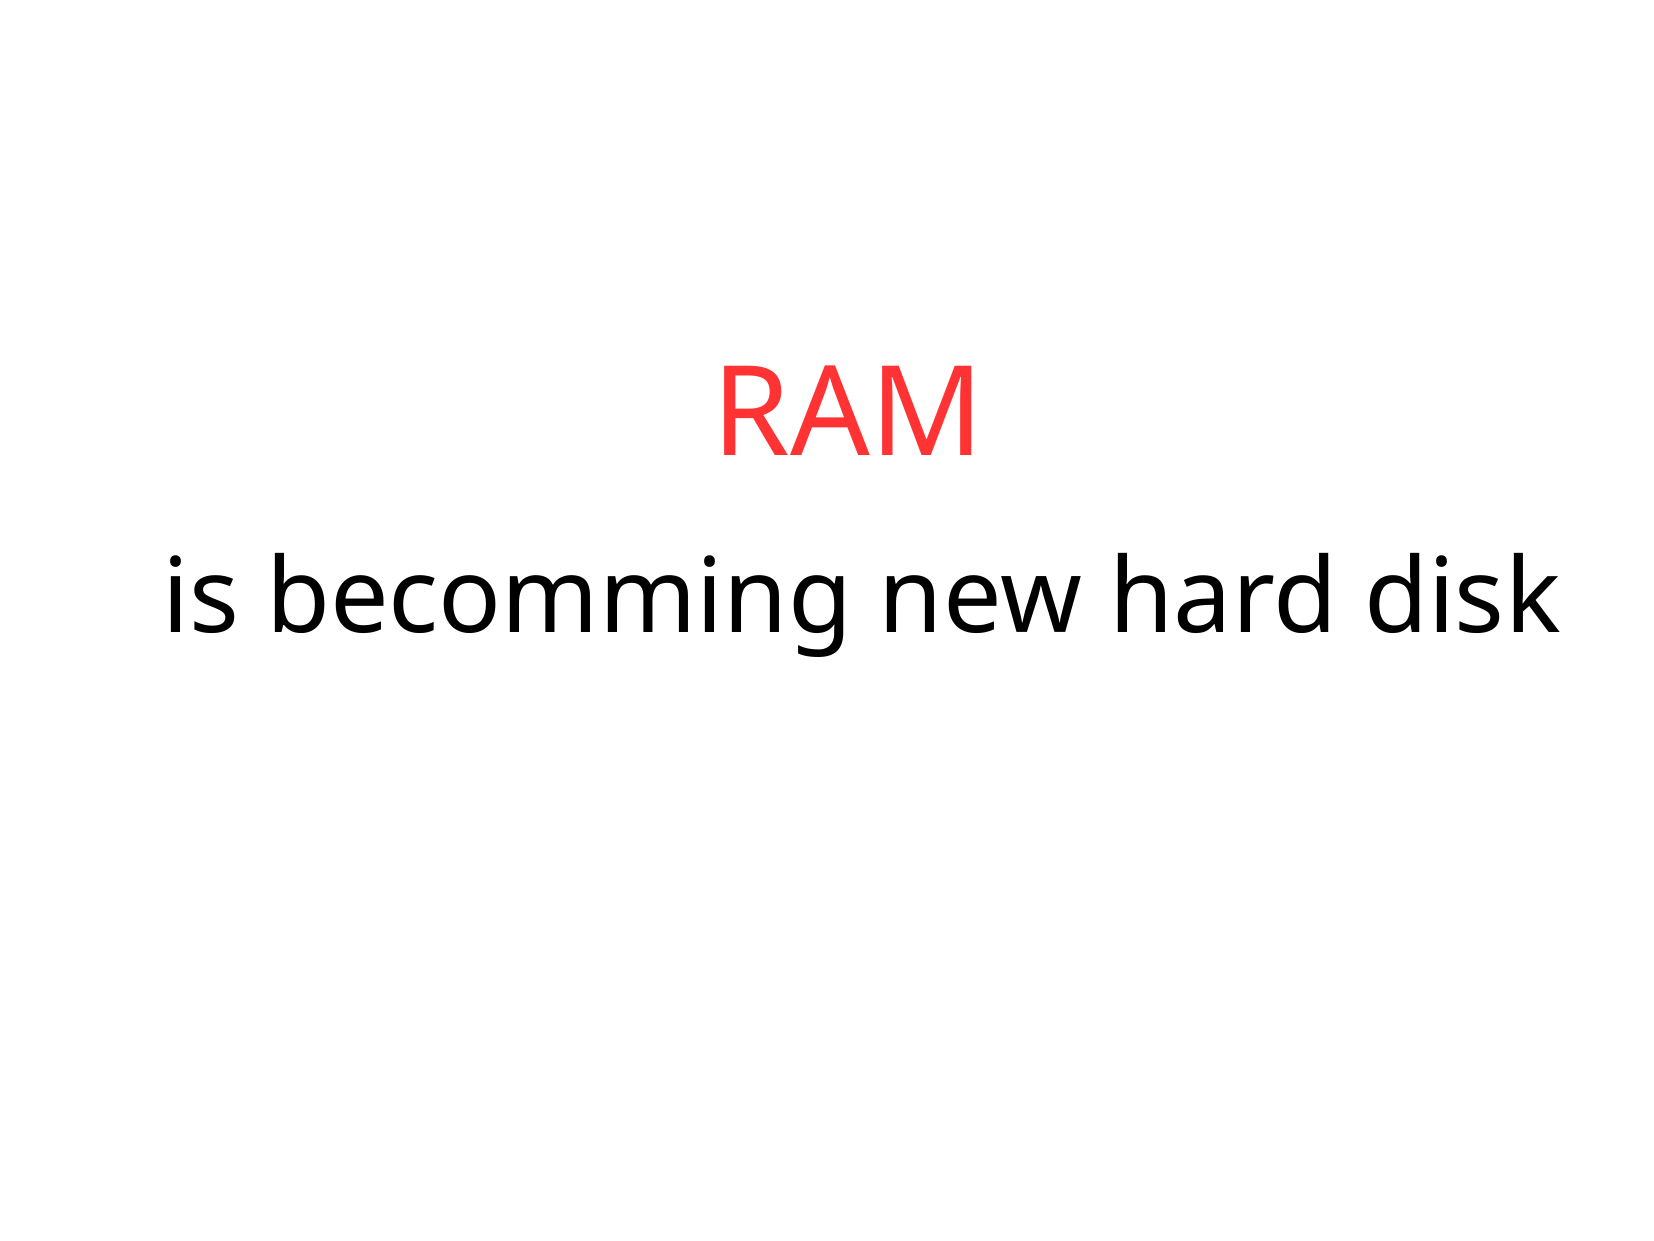

# RAM
is becomming new hard disk